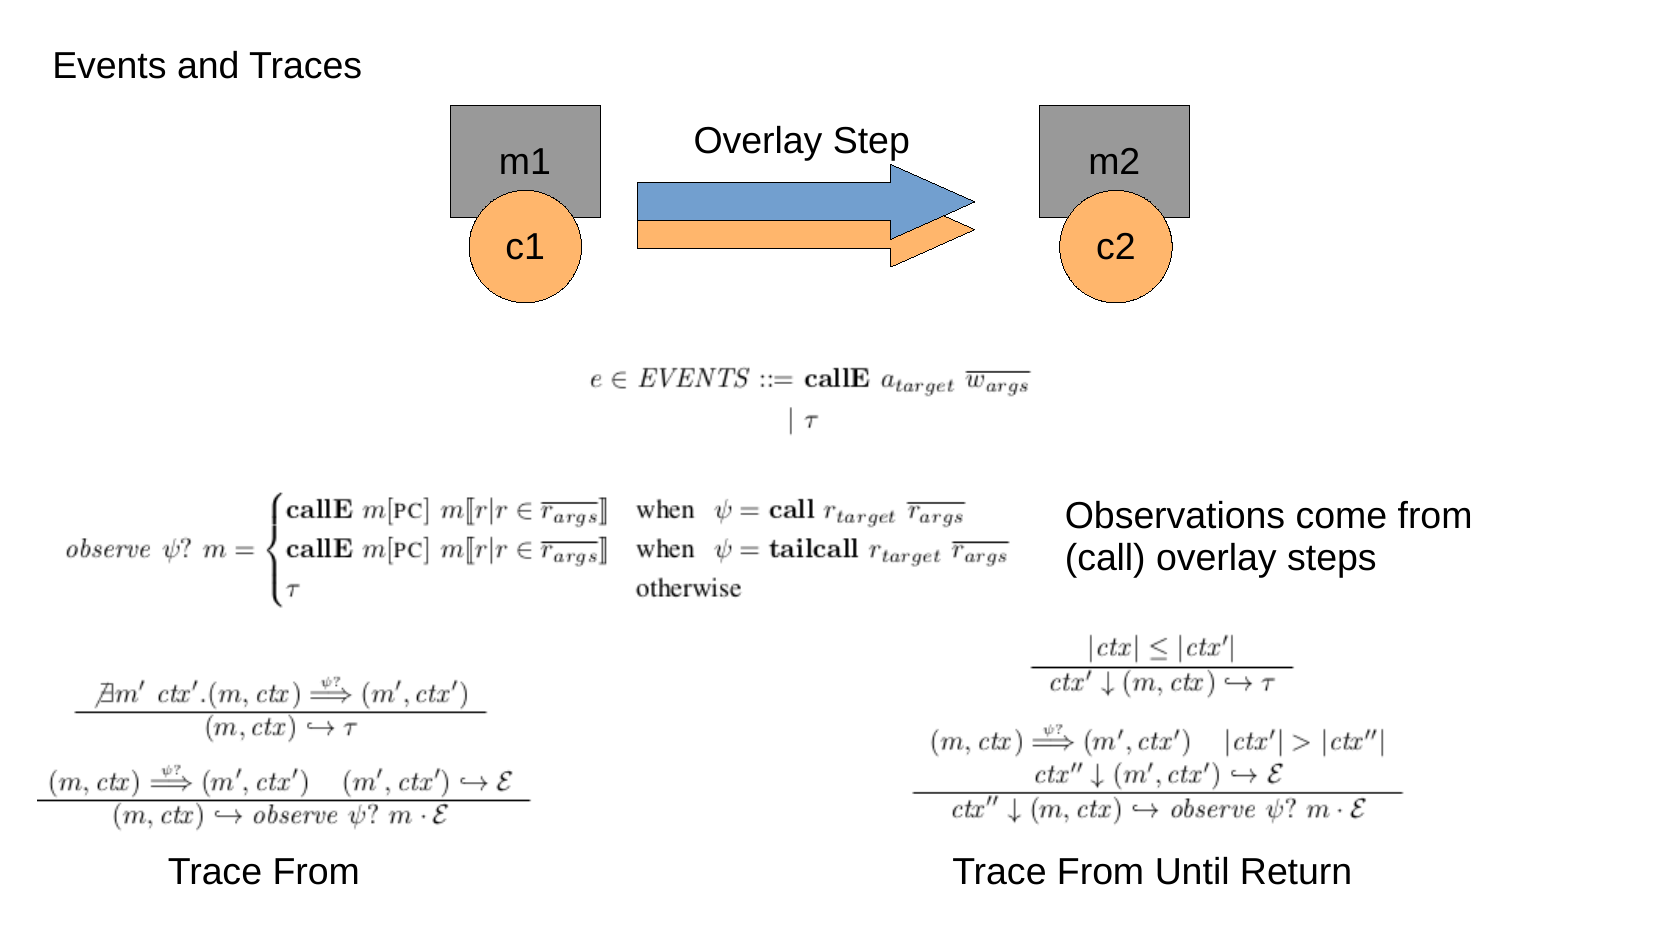

Events and Traces
m1
m2
Overlay Step
c1
c2
Observations come from
(call) overlay steps
Trace From
Trace From Until Return